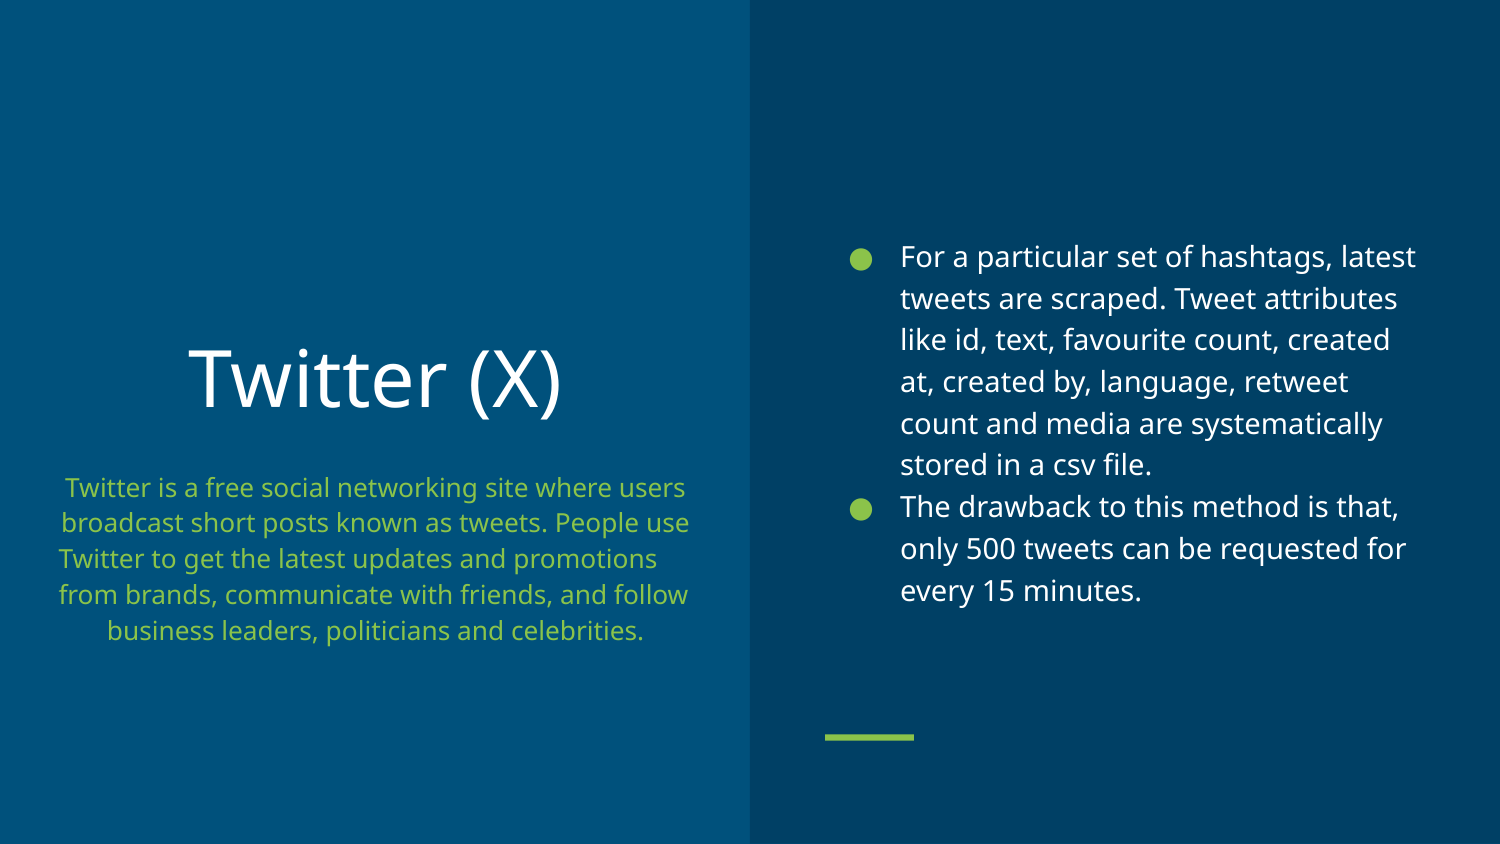

For a particular set of hashtags, latest tweets are scraped. Tweet attributes like id, text, favourite count, created at, created by, language, retweet count and media are systematically stored in a csv file.
The drawback to this method is that, only 500 tweets can be requested for every 15 minutes.
# Twitter (X)
Twitter is a free social networking site where users broadcast short posts known as tweets. People use
Twitter to get the latest updates and promotions from brands, communicate with friends, and follow
business leaders, politicians and celebrities.